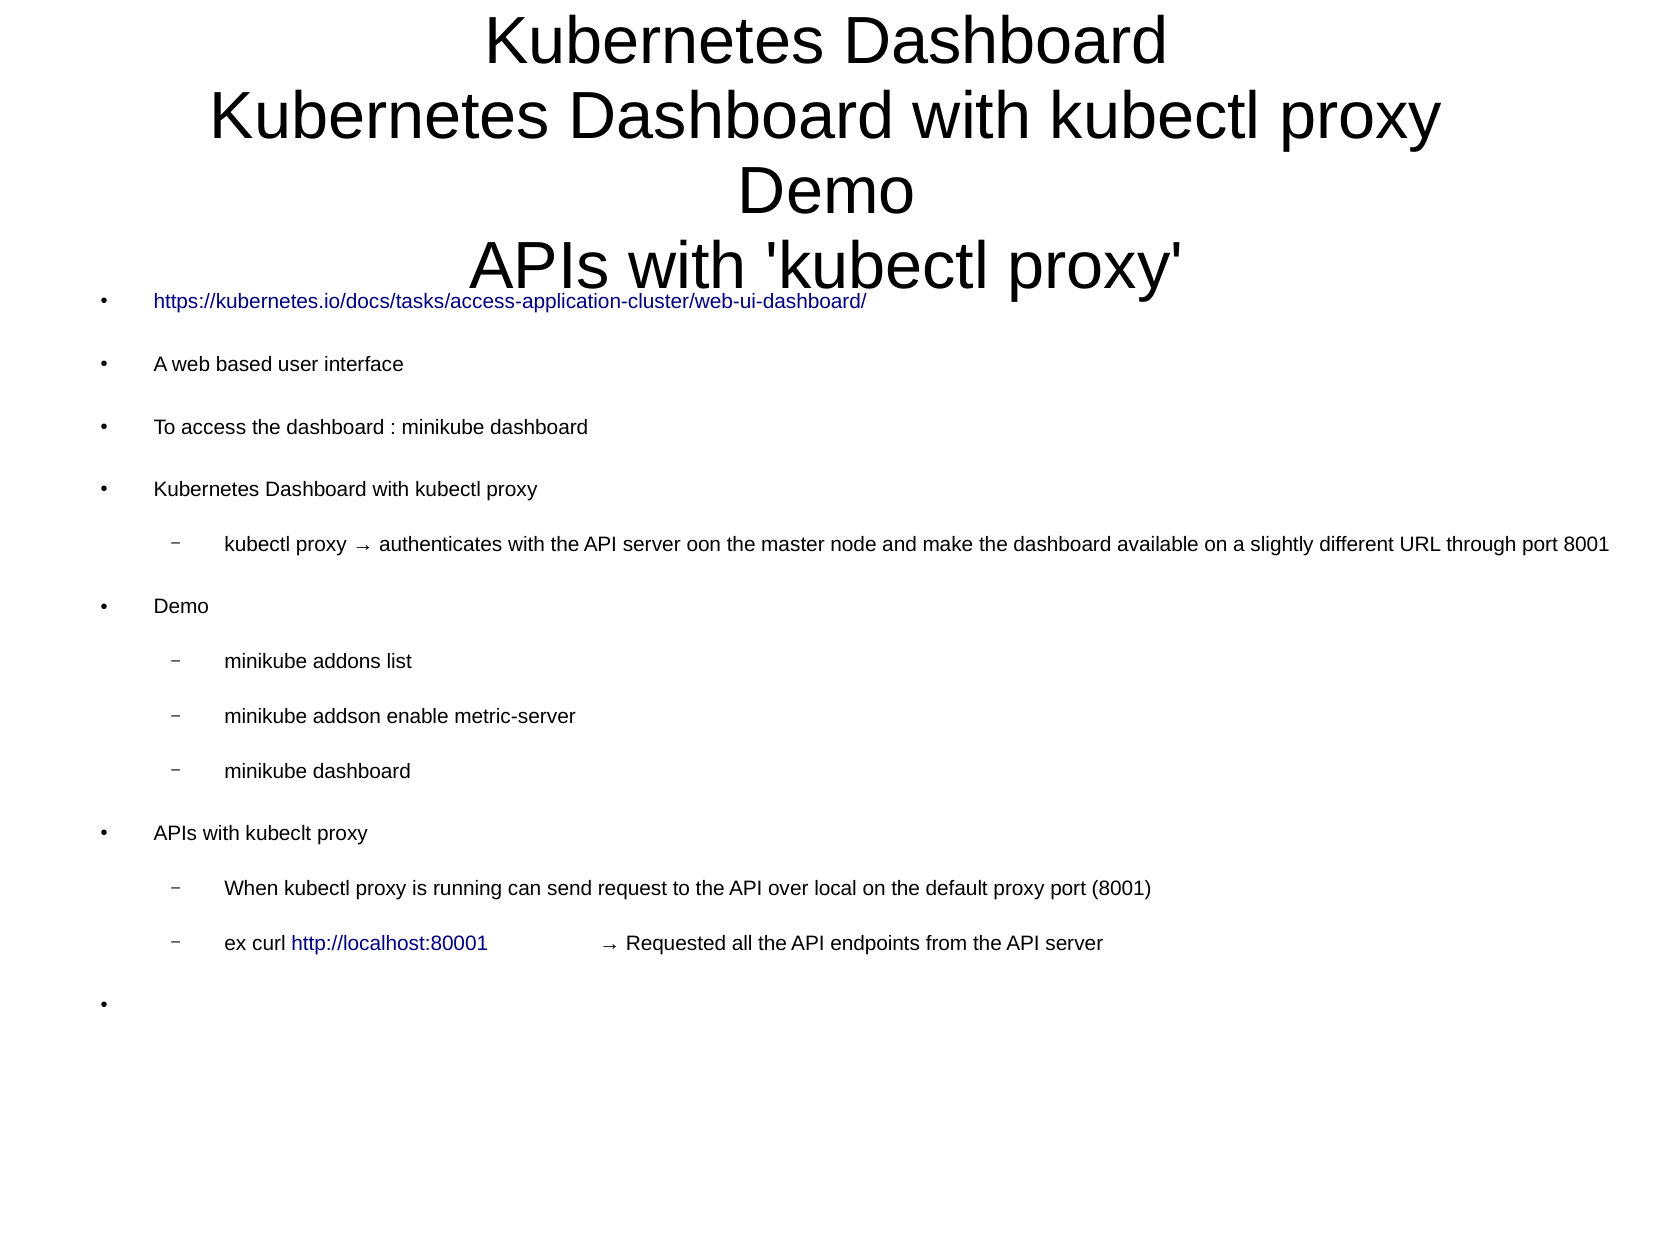

# Kubernetes Dashboard Kubernetes Dashboard with kubectl proxy Demo APIs with 'kubectl proxy'
https://kubernetes.io/docs/tasks/access-application-cluster/web-ui-dashboard/
A web based user interface
To access the dashboard : minikube dashboard
Kubernetes Dashboard with kubectl proxy
kubectl proxy → authenticates with the API server oon the master node and make the dashboard available on a slightly different URL through port 8001
Demo
minikube addons list
minikube addson enable metric-server
minikube dashboard
APIs with kubeclt proxy
When kubectl proxy is running can send request to the API over local on the default proxy port (8001)
ex curl http://localhost:80001		→ Requested all the API endpoints from the API server